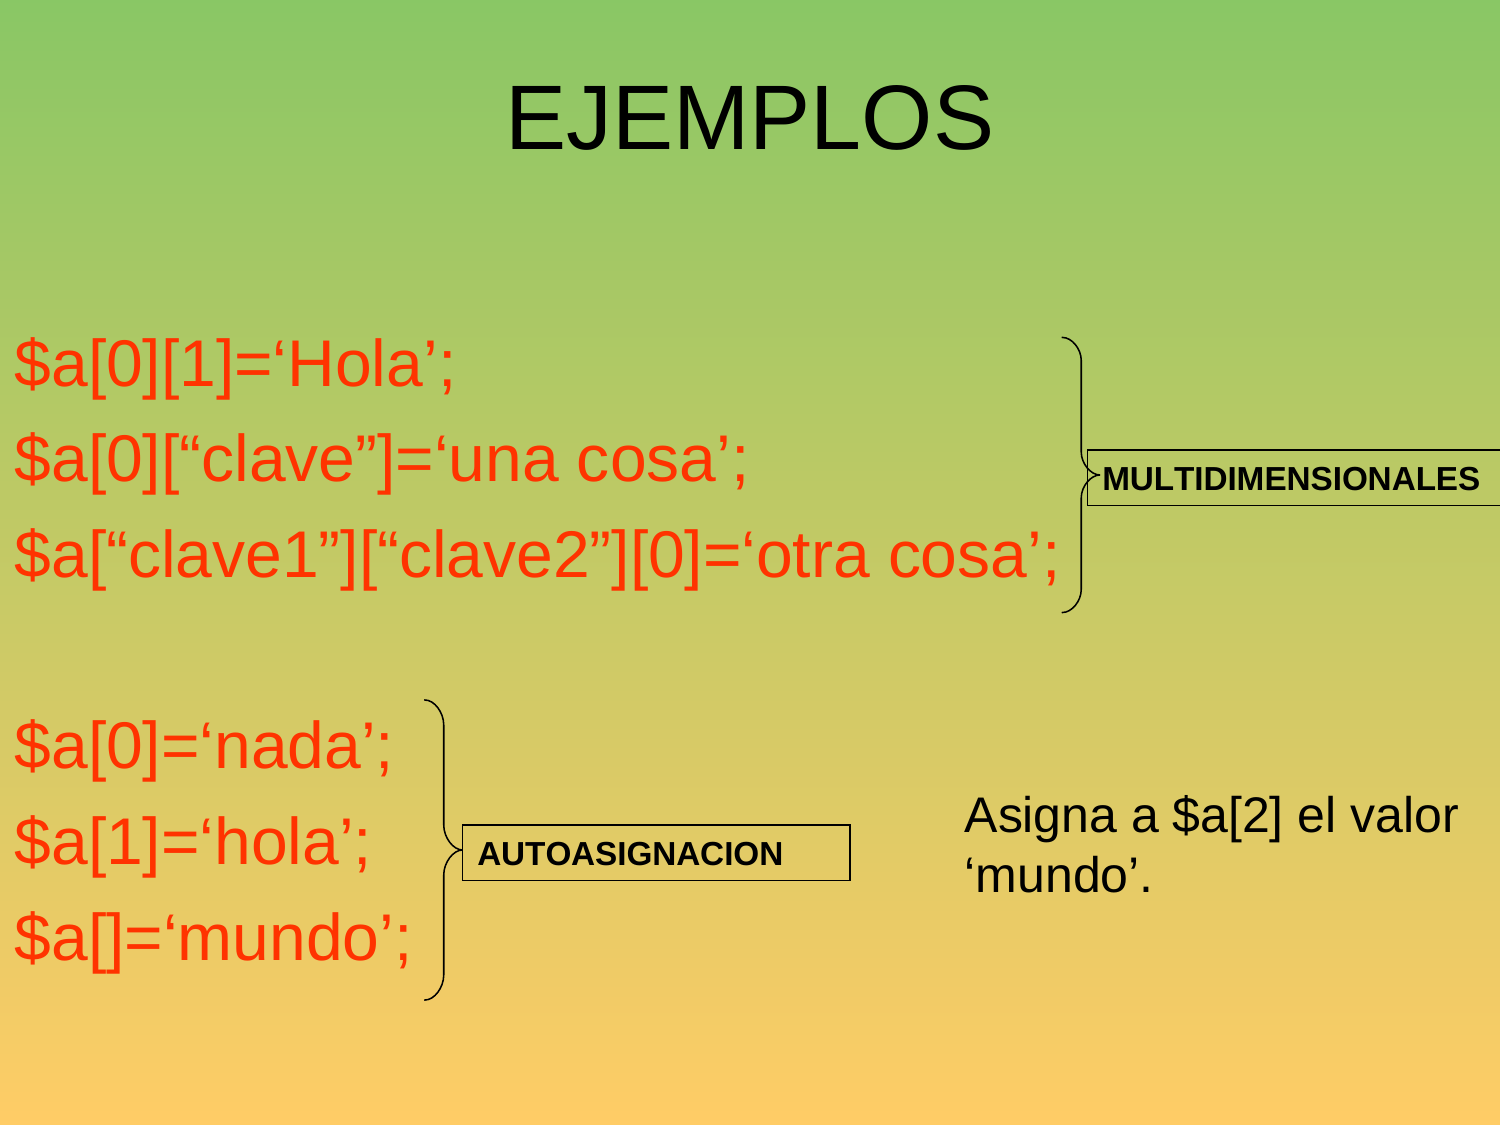

EJEMPLOS
# $a[0][1]=‘Hola’;
$a[0][“clave”]=‘una cosa’;
$a[“clave1”][“clave2”][0]=‘otra cosa’;
$a[0]=‘nada’;
$a[1]=‘hola’;
$a[]=‘mundo’;
MULTIDIMENSIONALES
Asigna a $a[2] el valor ‘mundo’.
AUTOASIGNACION